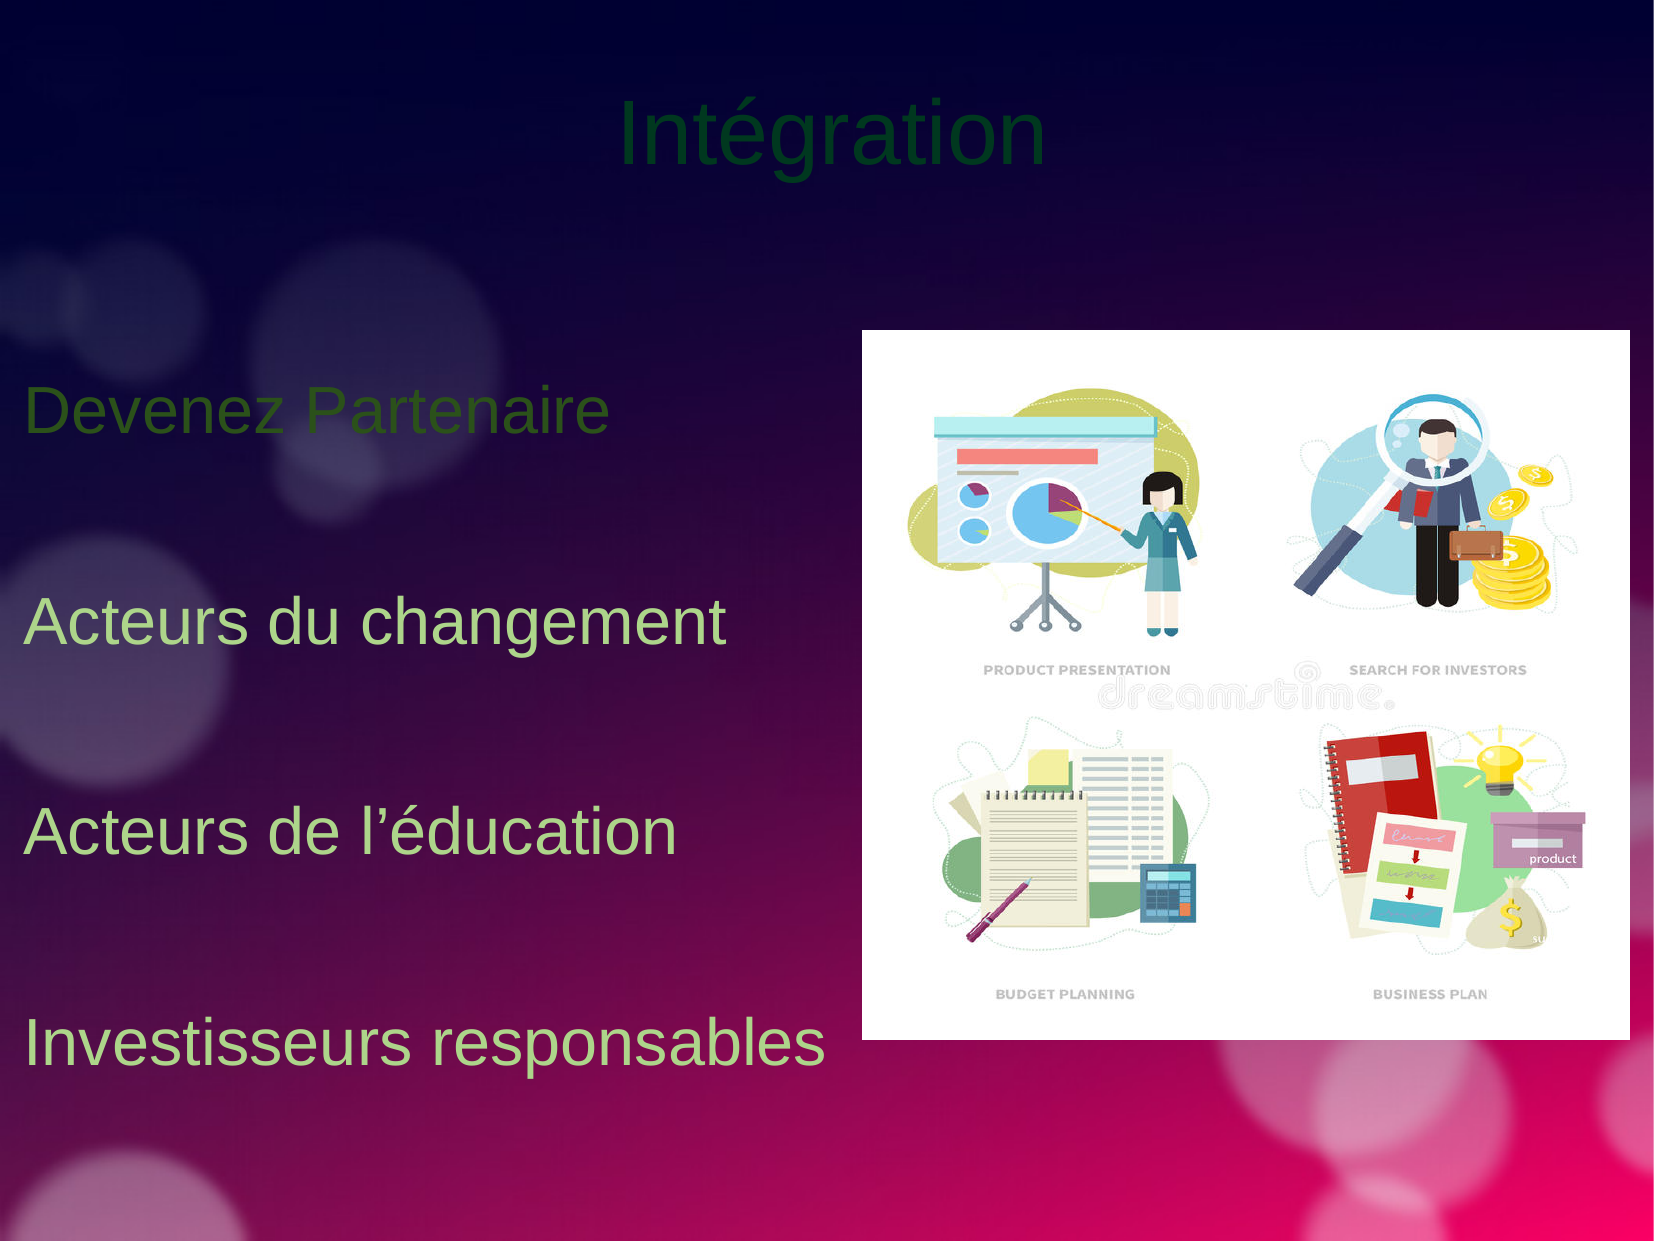

# Intégration
Devenez Partenaire
Acteurs du changement
Acteurs de l’éducation
Investisseurs responsables